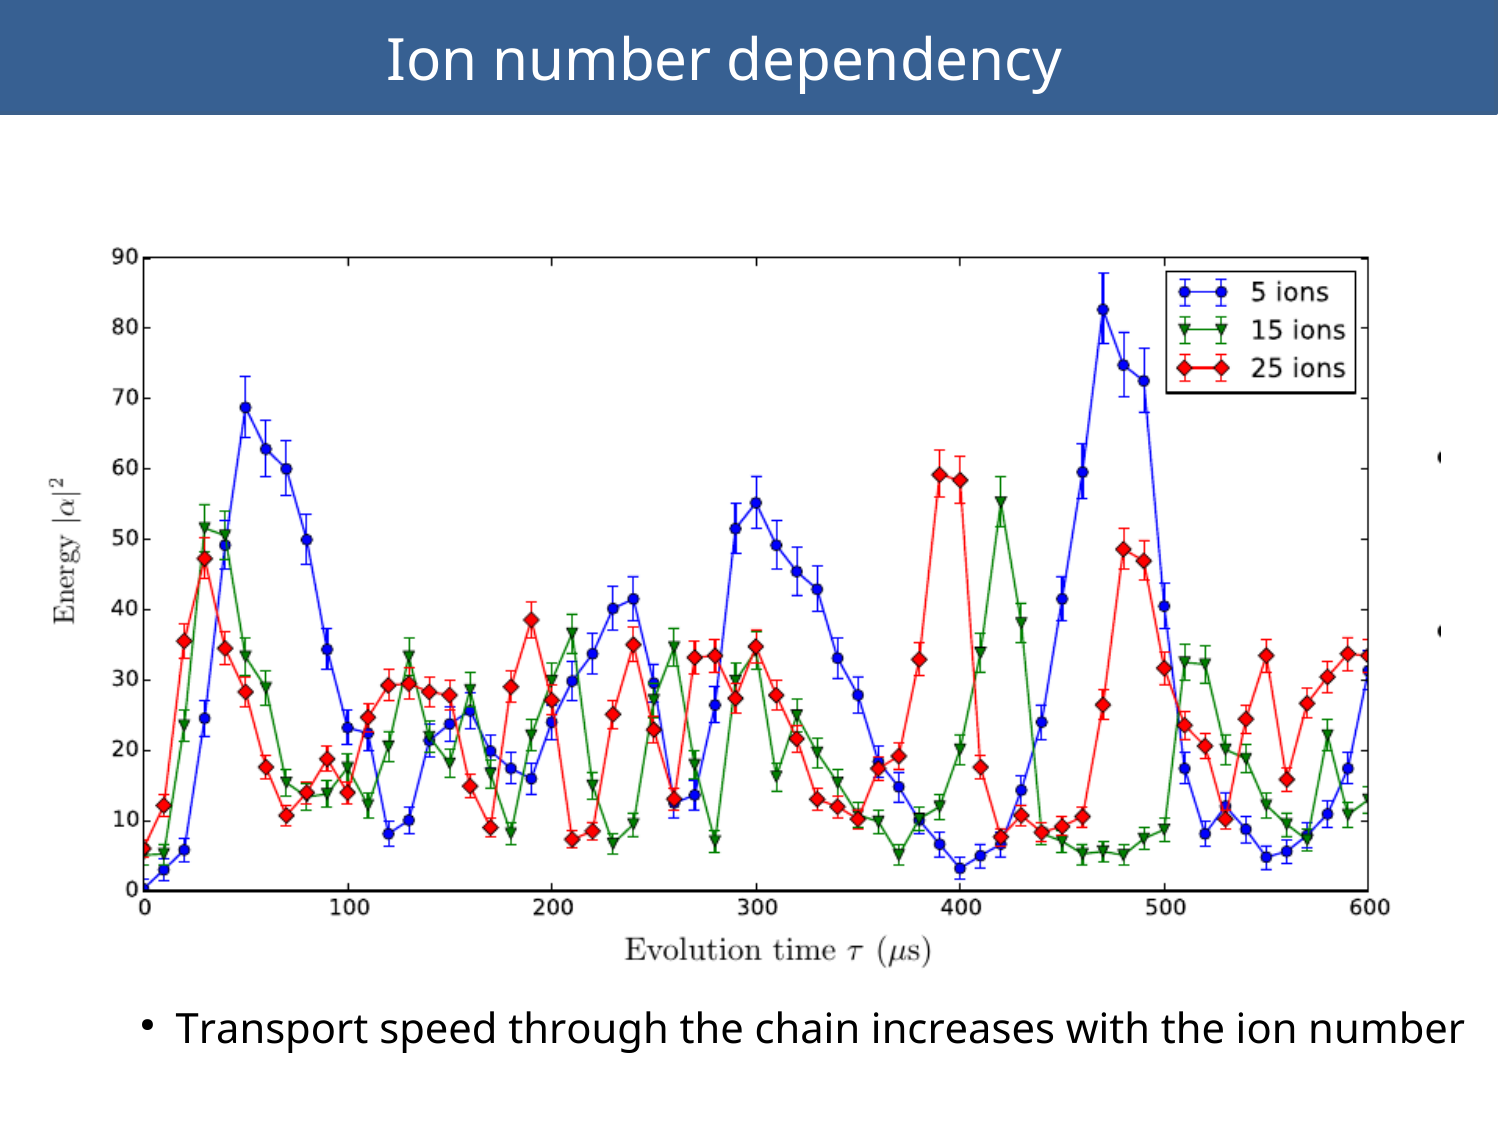

Ion number dependency
Transport speed through the chain increases with the ion number